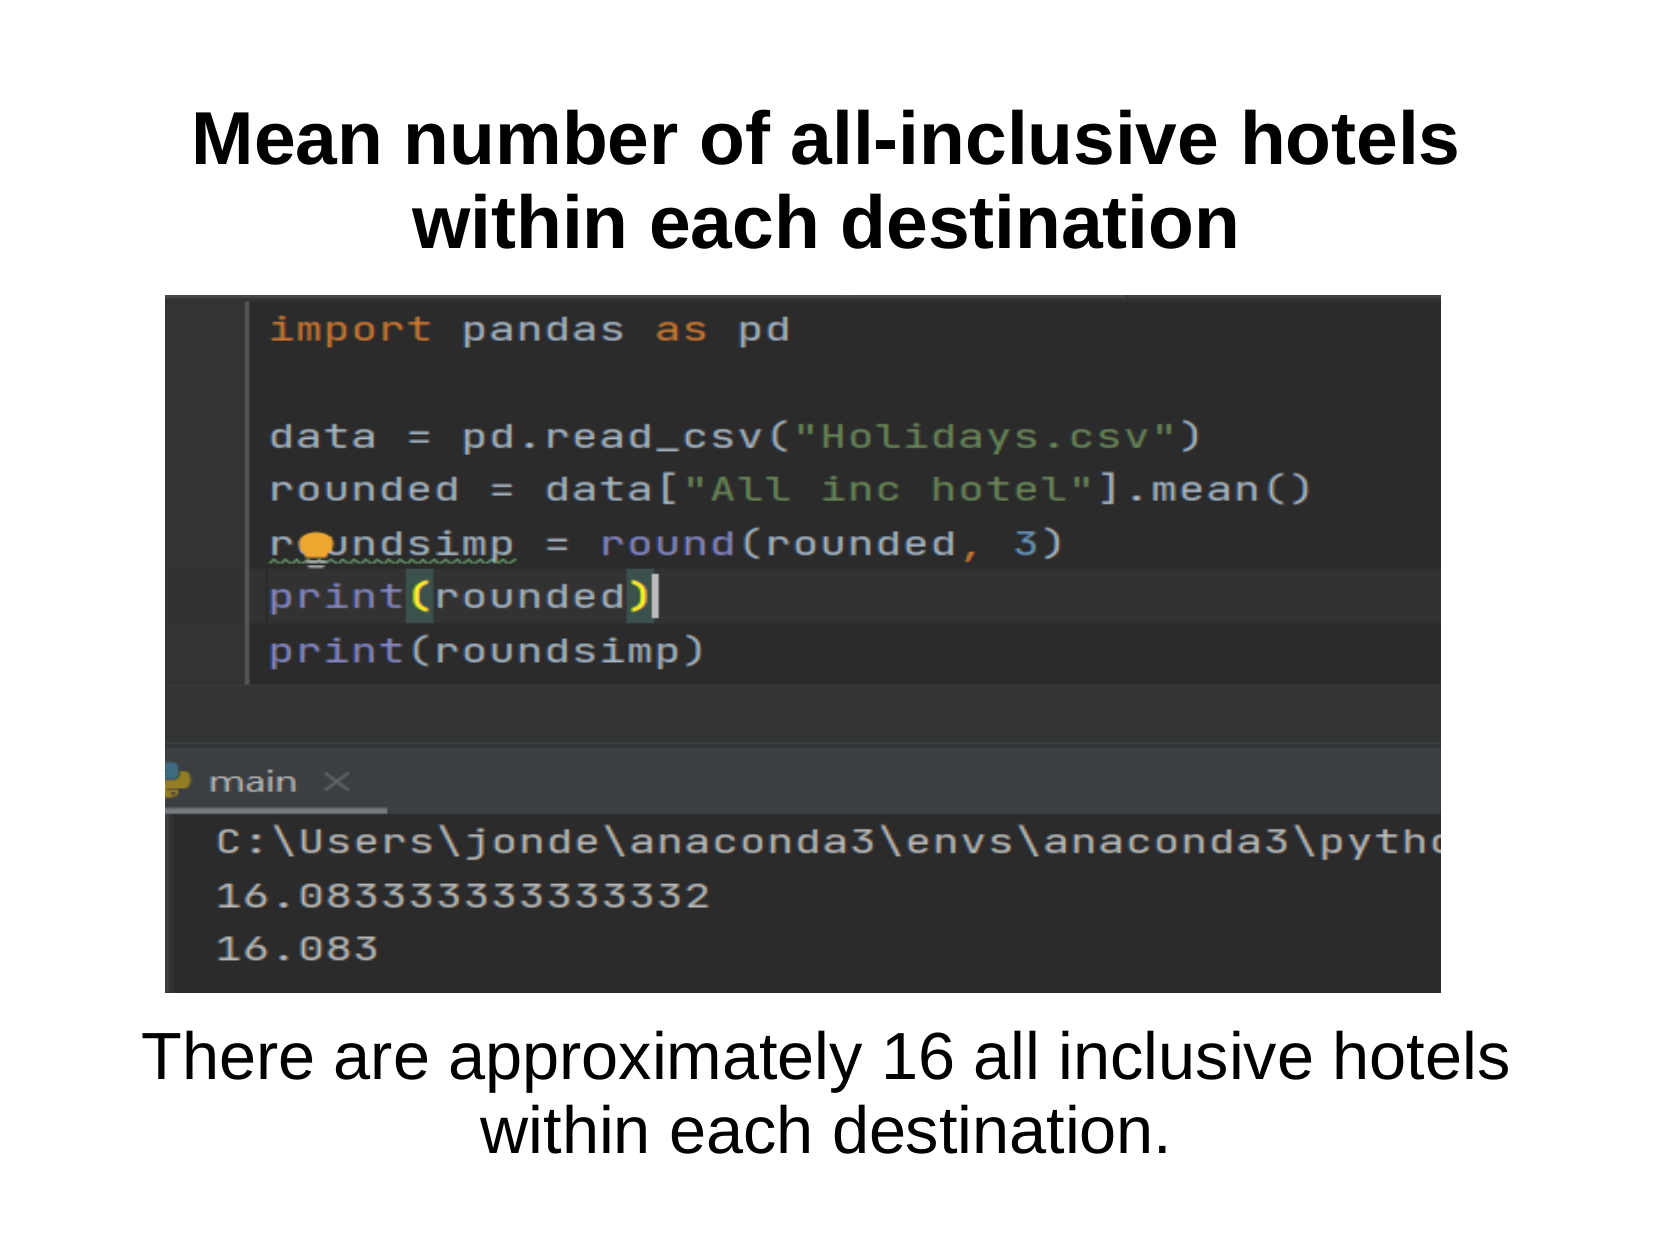

# Mean number of all-inclusive hotels within each destination
There are approximately 16 all inclusive hotels within each destination.